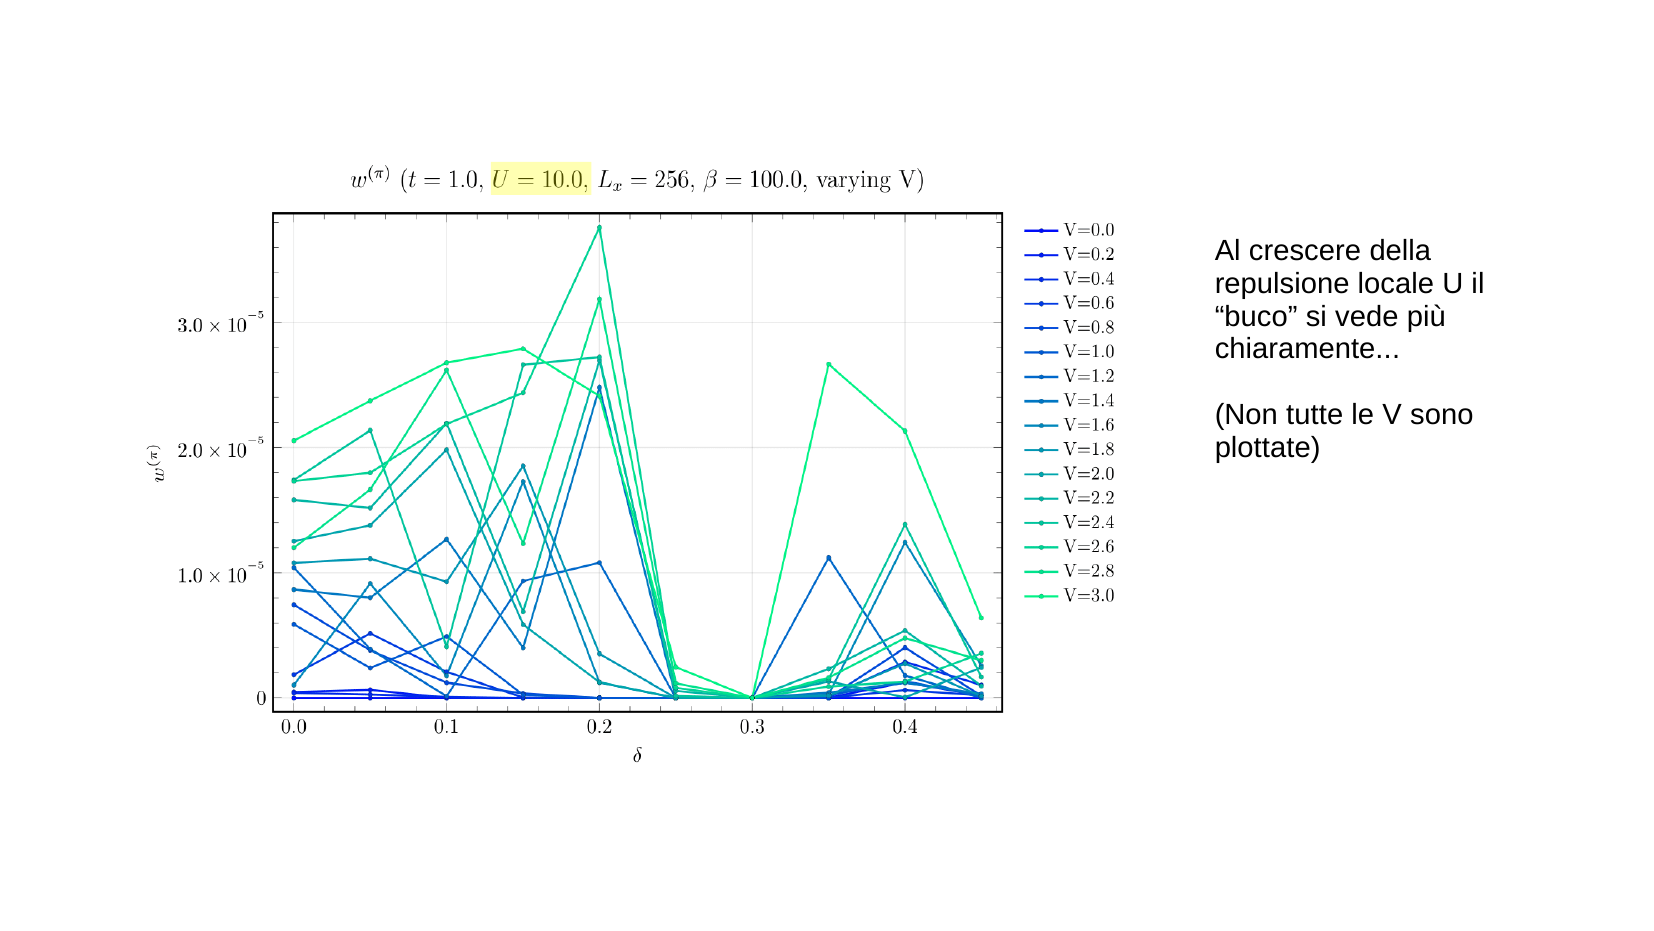

Al crescere della repulsione locale U il “buco” si vede più chiaramente...
(Non tutte le V sono plottate)